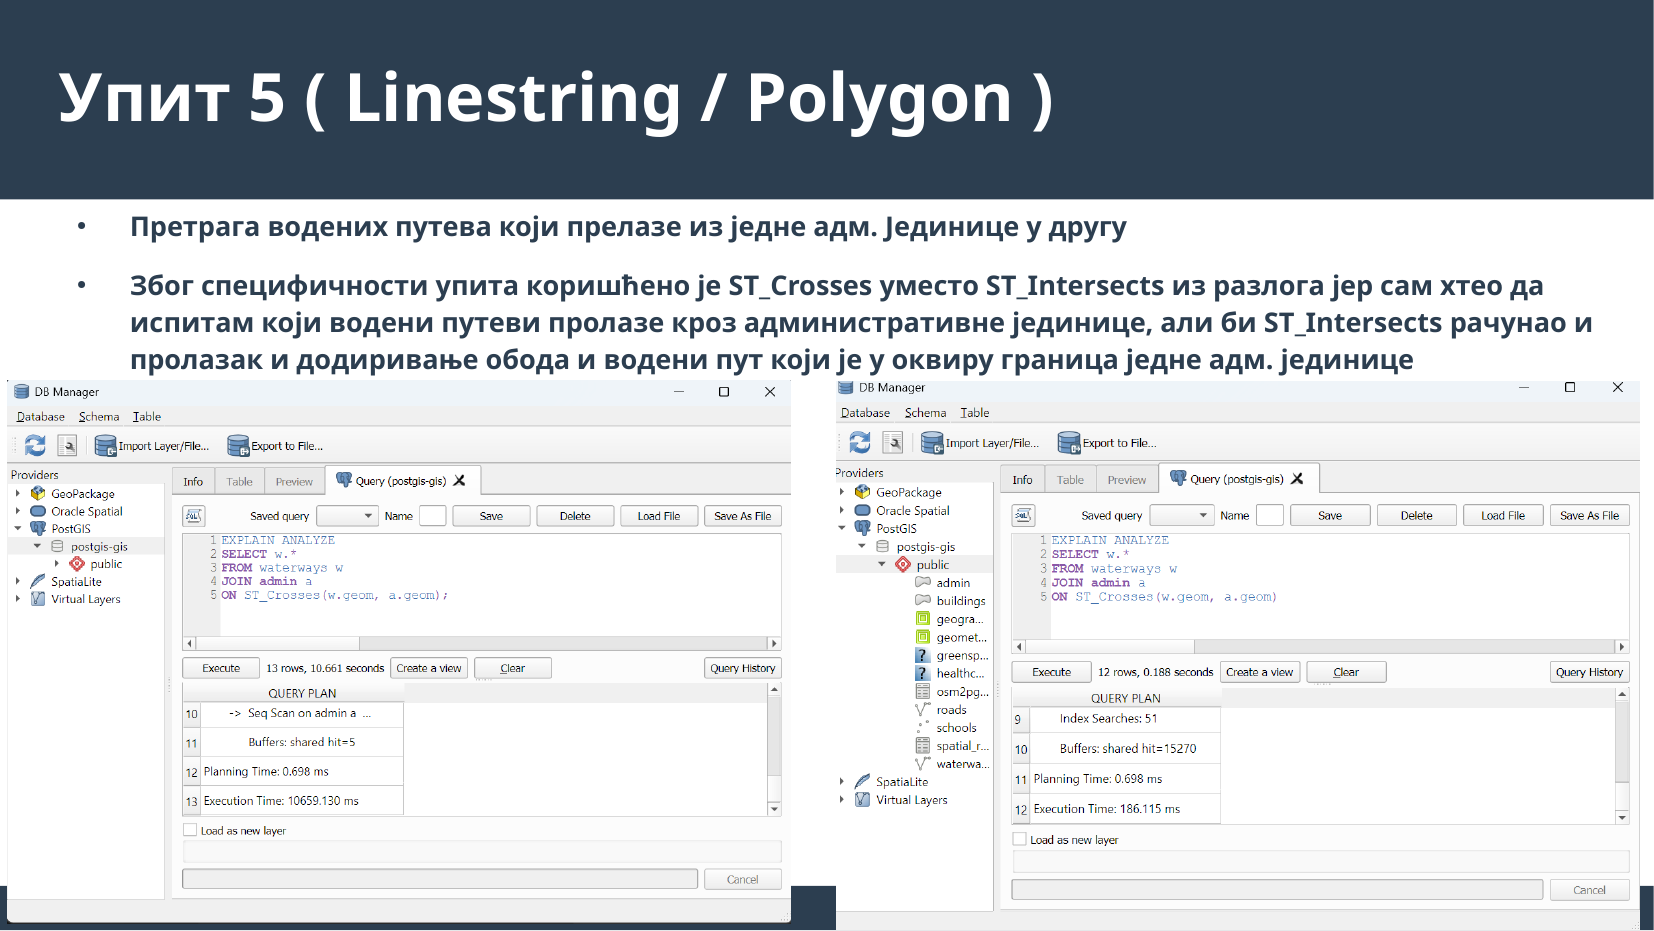

# Упит 5 ( Linestring / Polygon )
Претрага водених путева који прелазе из једне адм. Јединице у другу
Због специфичности упита коришћено је ST_Crosses уместо ST_Intersects из разлога јер сам хтео да испитам који водени путеви пролазе кроз административне јединице, али би ST_Intersects рачунао и пролазак и додиривање обода и водени пут који је у оквиру граница једне адм. јединице
9